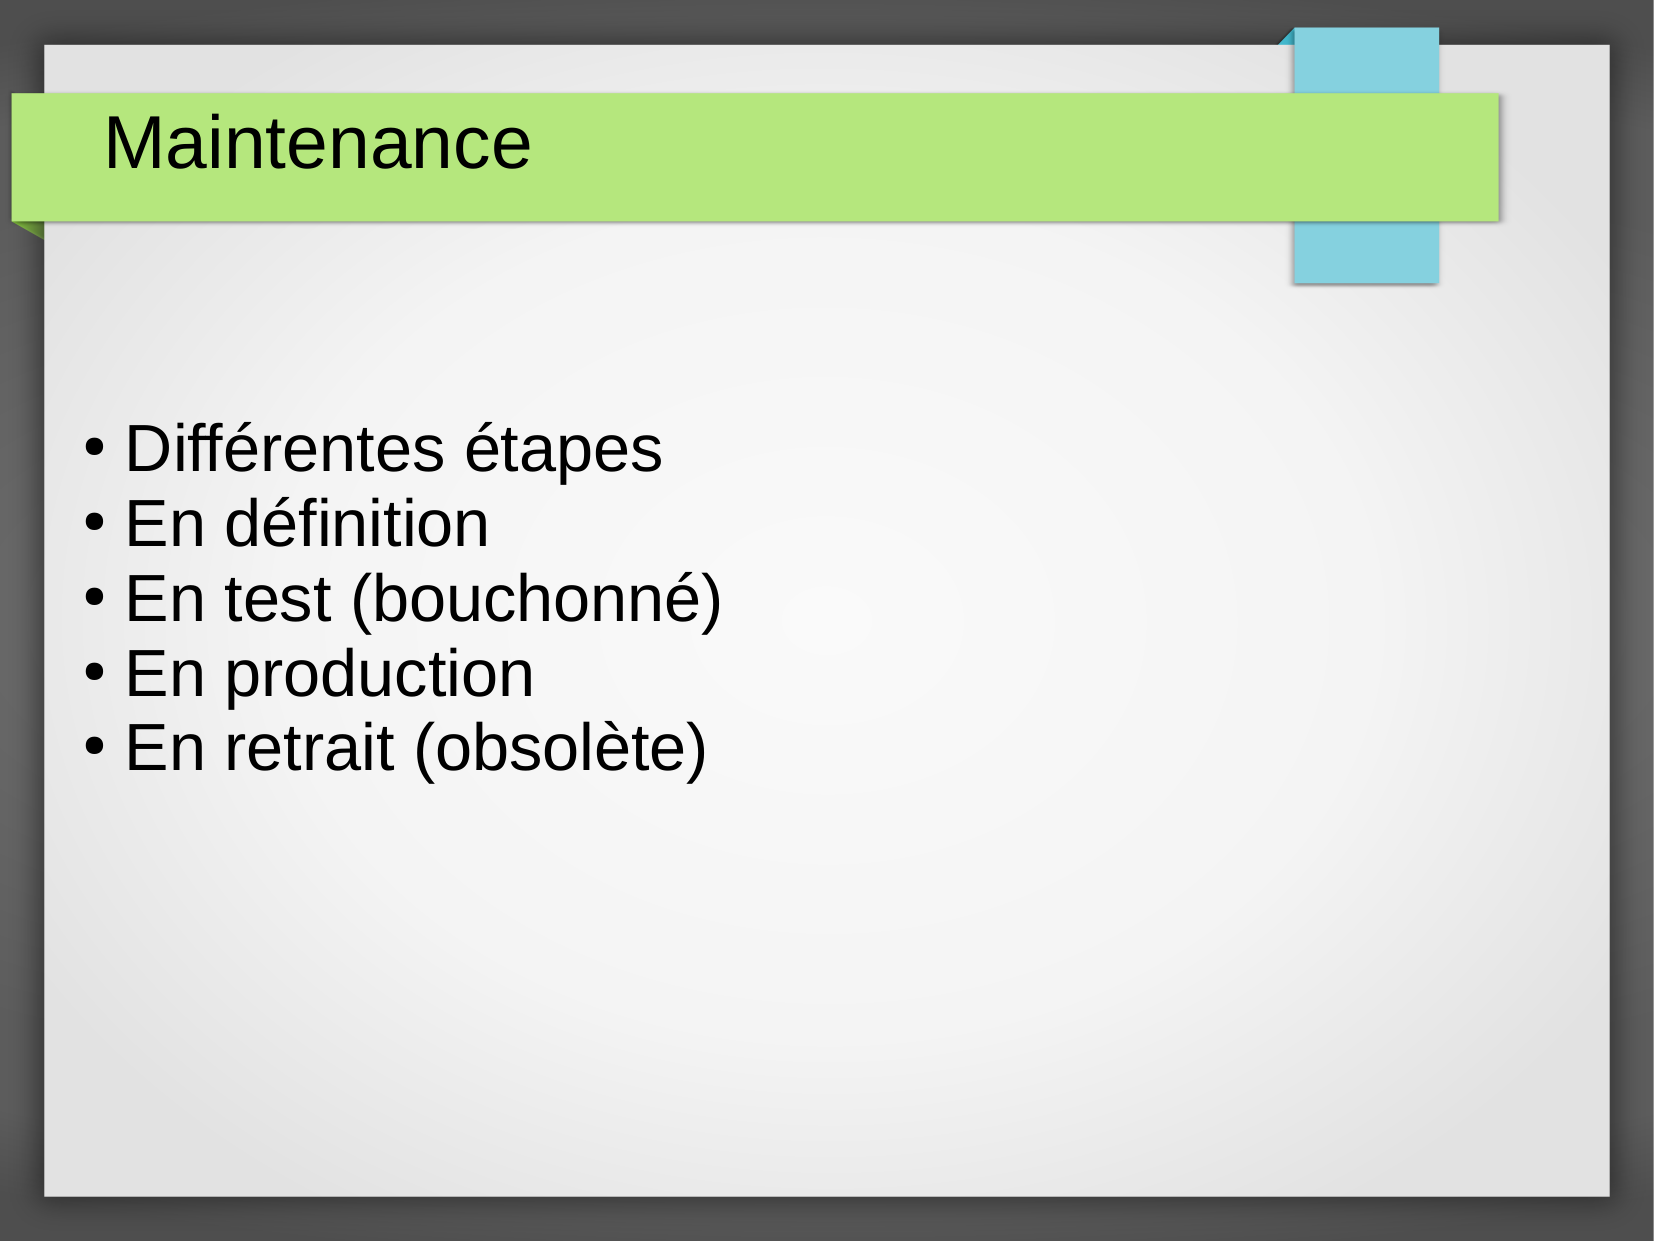

# Maintenance
 Différentes étapes
 En définition
 En test (bouchonné)
 En production
 En retrait (obsolète)